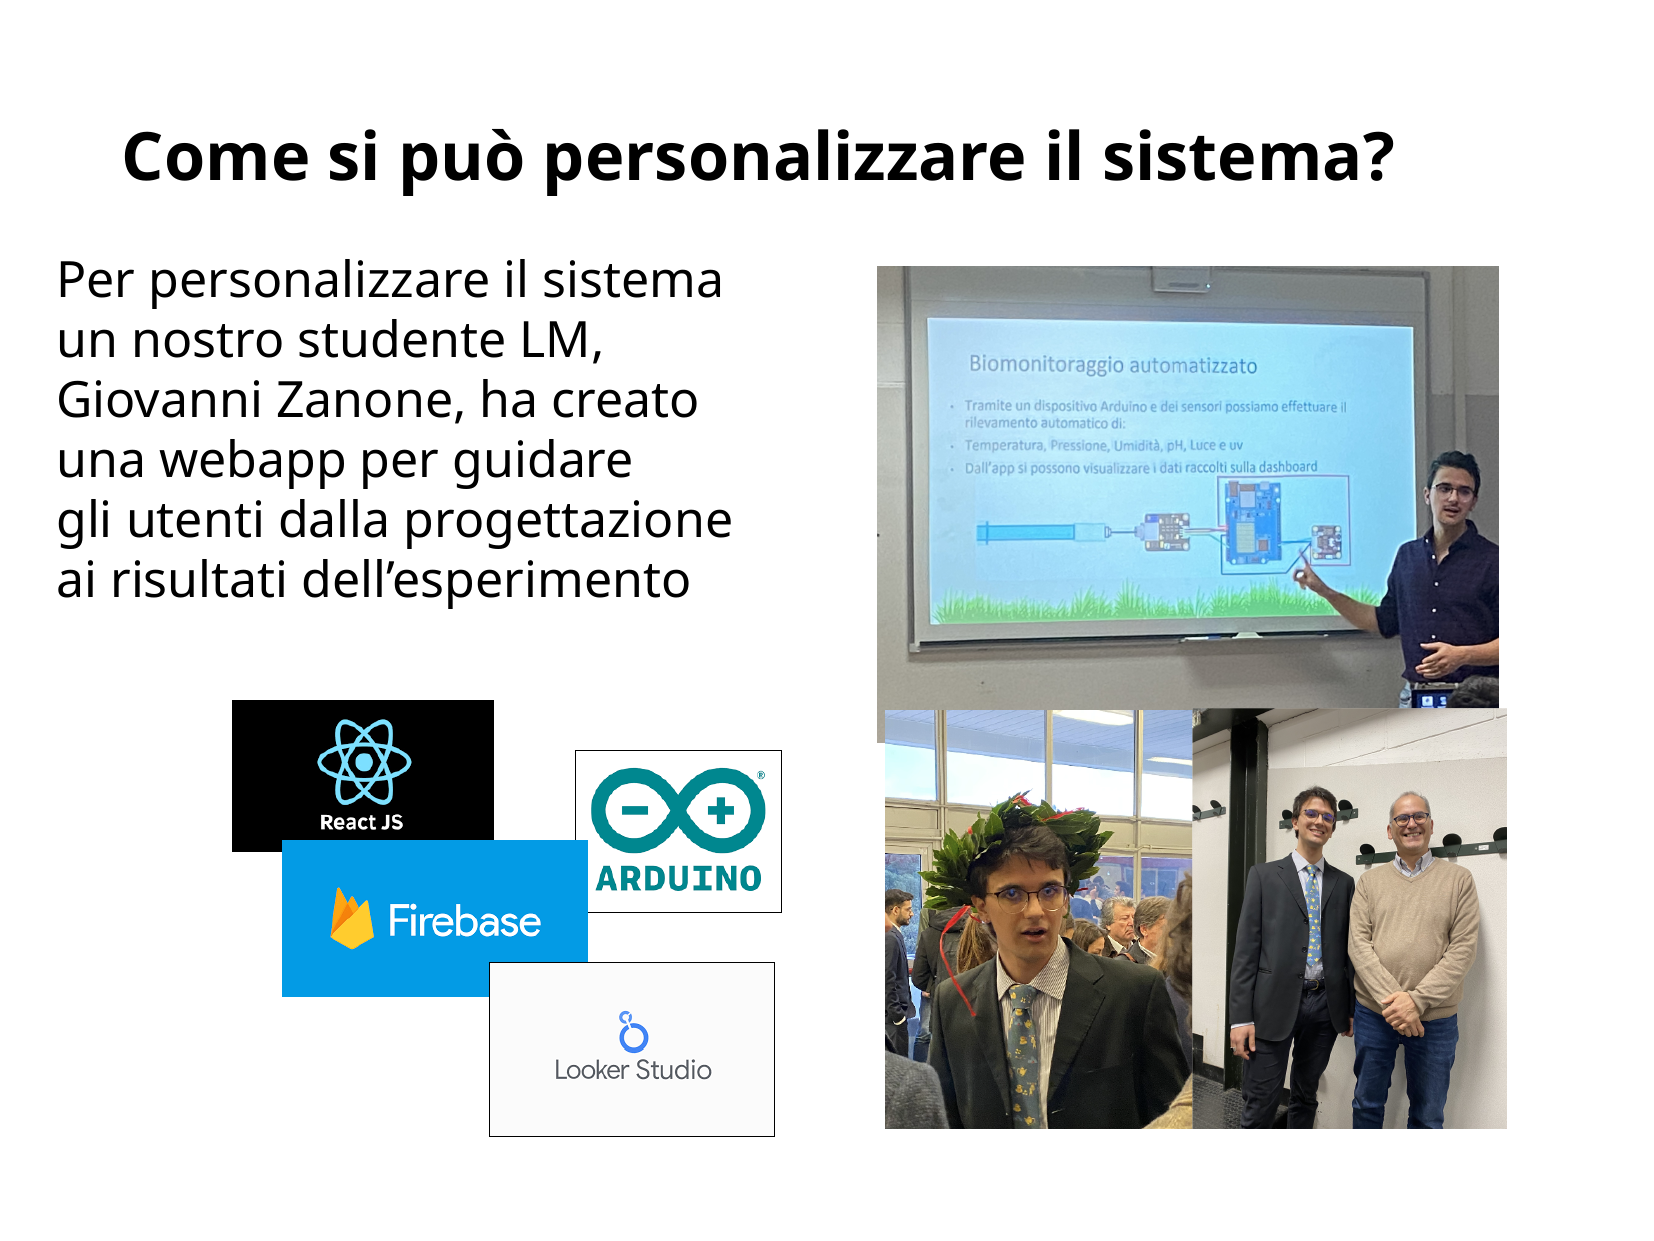

# Come si può personalizzare il sistema?
Per personalizzare il sistema
un nostro studente LM,
Giovanni Zanone, ha creato
una webapp per guidare
gli utenti dalla progettazione
ai risultati dell’esperimento